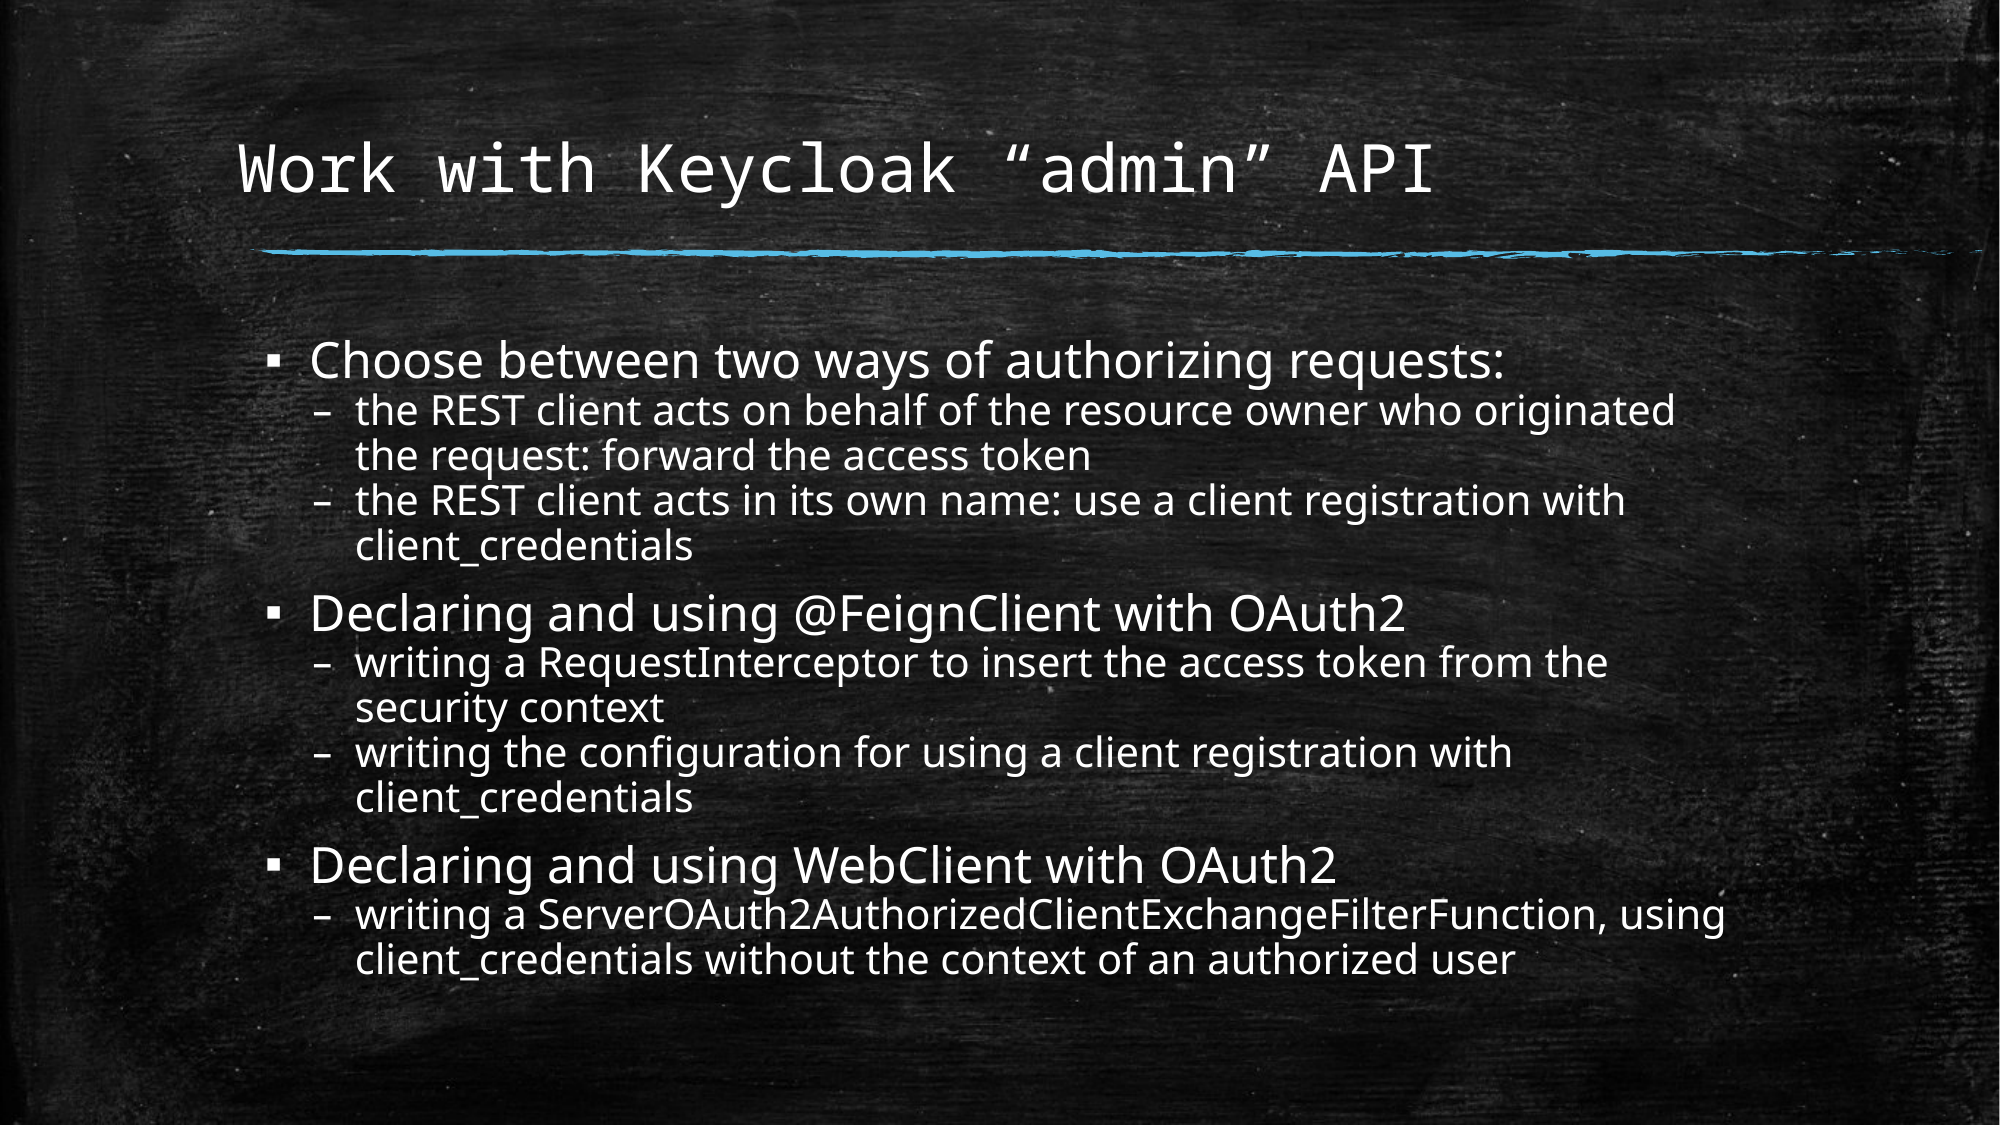

# Work with Keycloak “admin” API
Choose between two ways of authorizing requests:
the REST client acts on behalf of the resource owner who originated the request: forward the access token
the REST client acts in its own name: use a client registration with client_credentials
Declaring and using @FeignClient with OAuth2
writing a RequestInterceptor to insert the access token from the security context
writing the configuration for using a client registration with client_credentials
Declaring and using WebClient with OAuth2
writing a ServerOAuth2AuthorizedClientExchangeFilterFunction, using client_credentials without the context of an authorized user